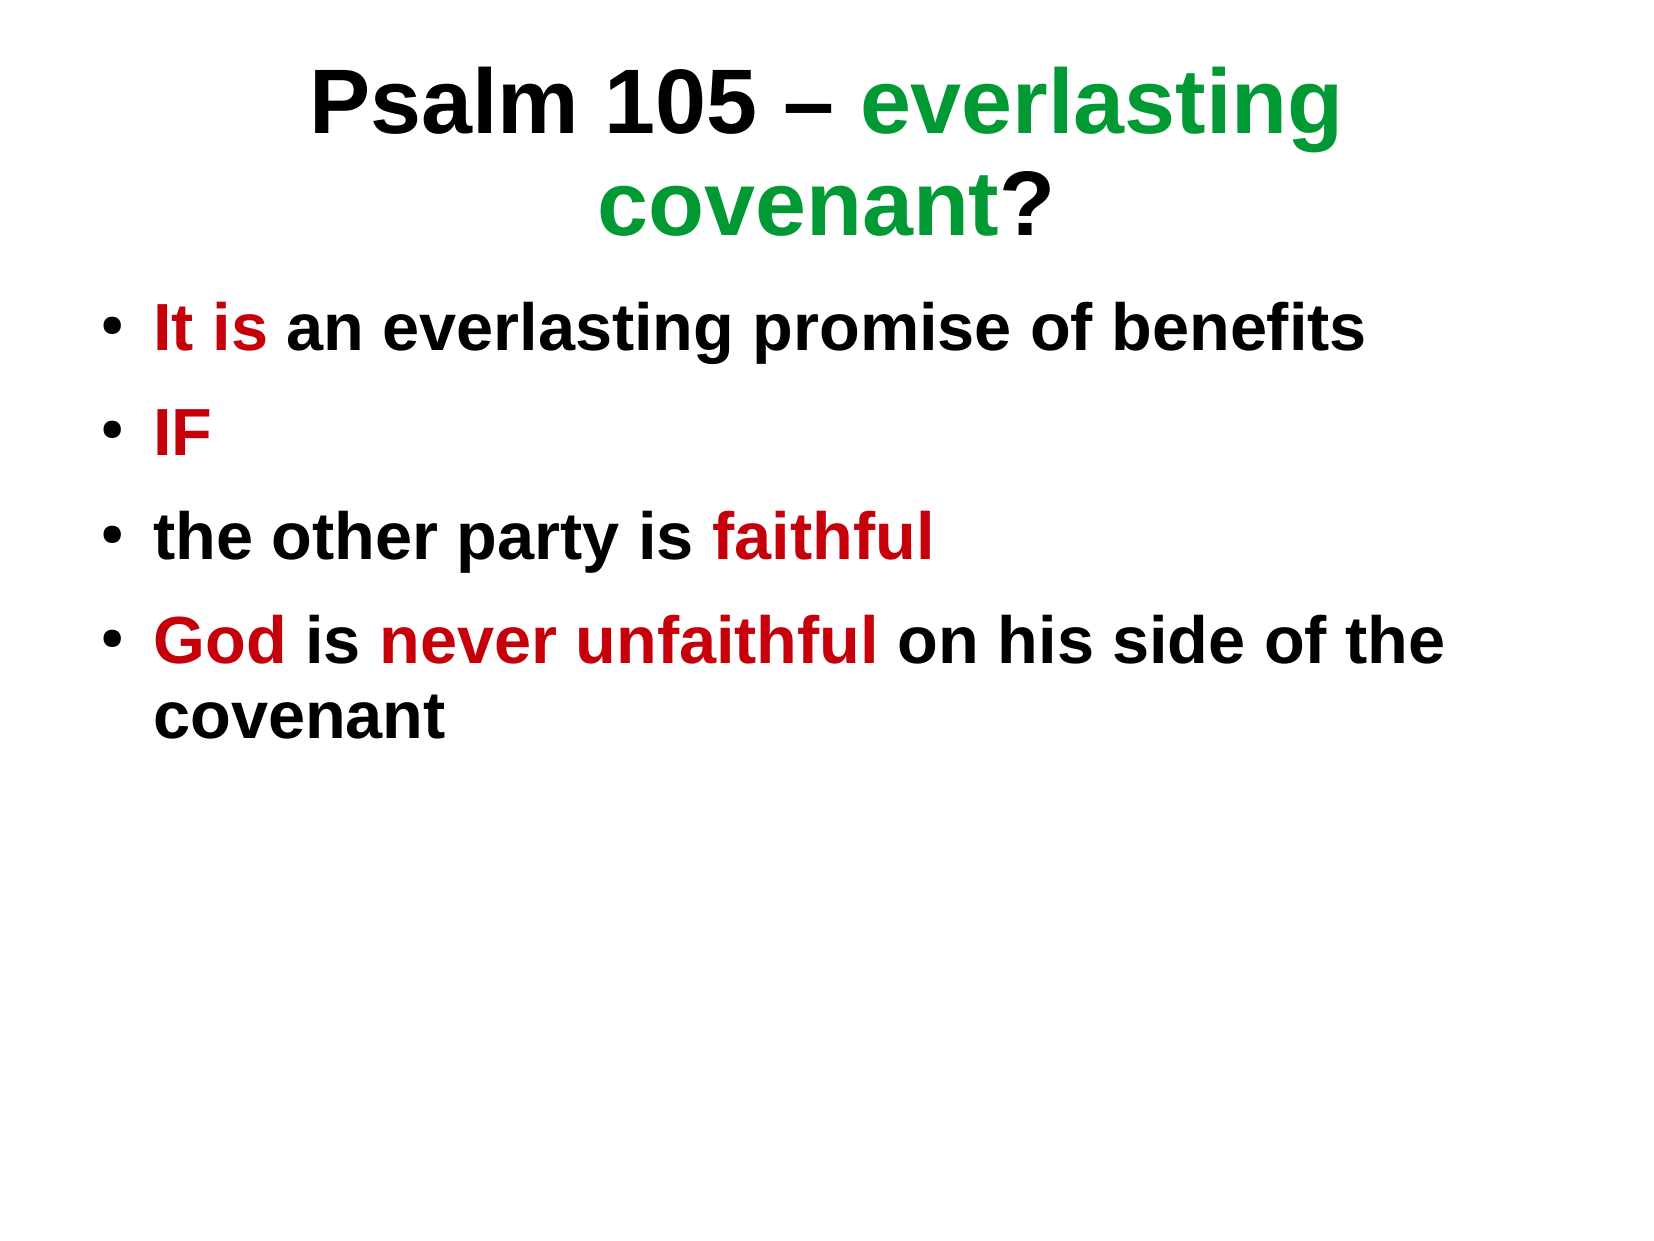

# Psalm 105 – everlasting covenant?
It is an everlasting promise of benefits
IF
the other party is faithful
God is never unfaithful on his side of the covenant